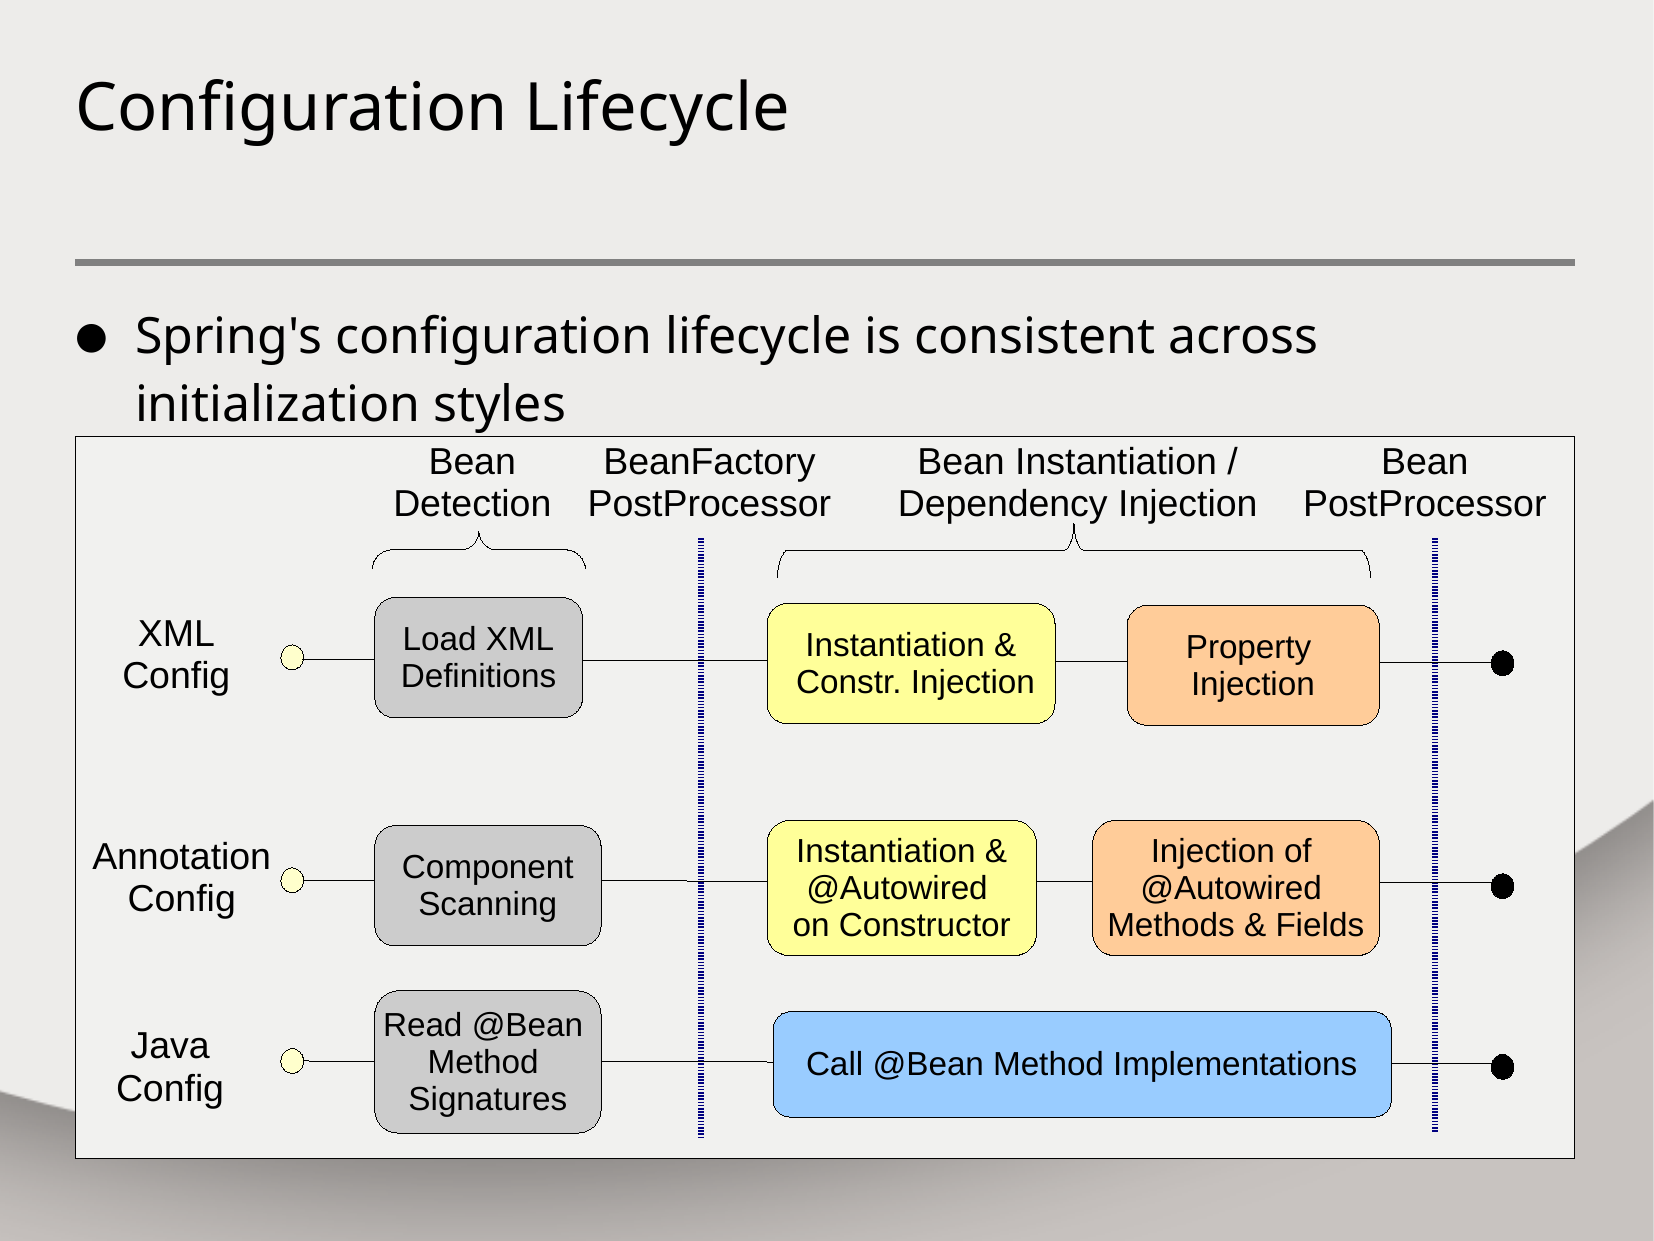

Configuration Lifecycle
# Spring's configuration lifecycle is consistent across initialization styles
Bean
PostProcessor
Bean Instantiation / Dependency Injection
Bean
Detection
BeanFactory
PostProcessor
Load XML
Definitions
Instantiation &
 Constr. Injection
XML
Config
Property
Injection
Instantiation &
@Autowired
on Constructor
Injection of
@Autowired
Methods & Fields
Component
Scanning
Annotation
Config
Read @Bean
Method
Signatures
Call @Bean Method Implementations
Java
Config